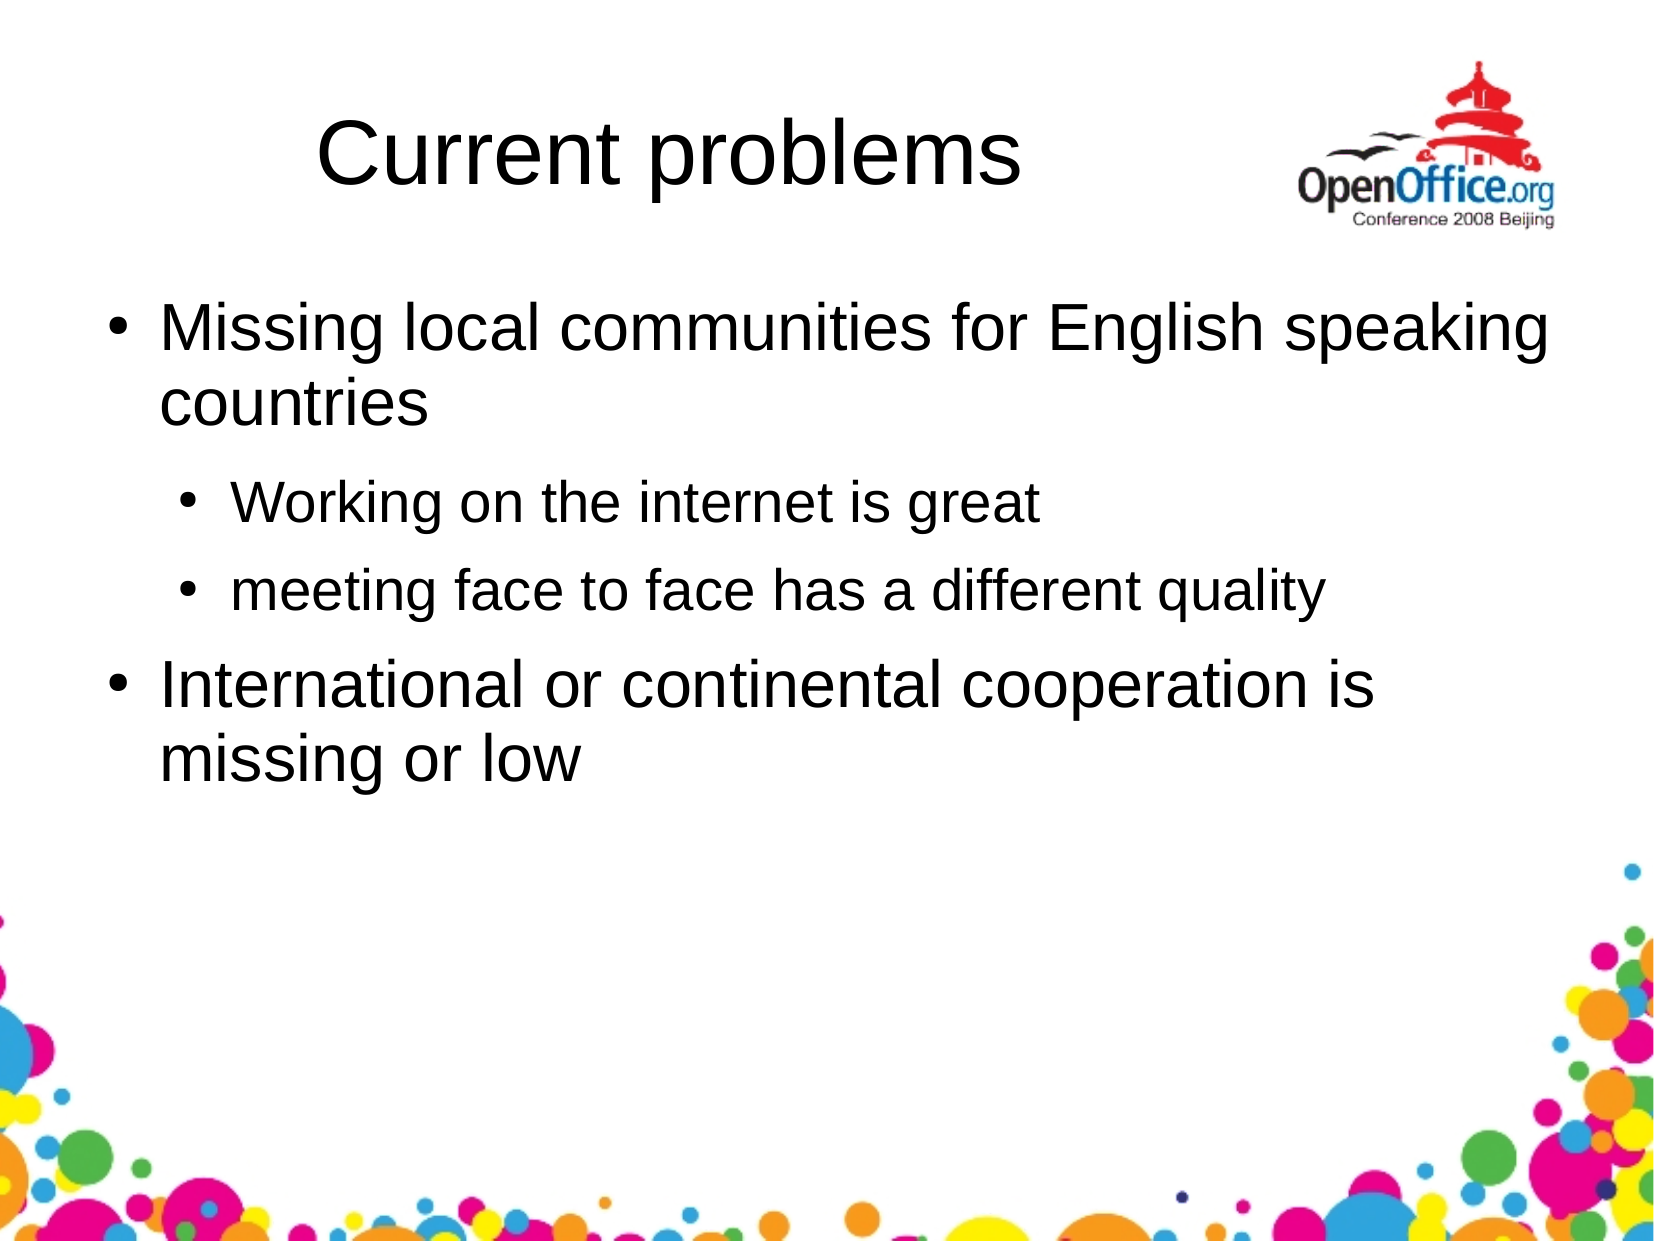

# Current problems
Missing local communities for English speaking countries
Working on the internet is great
meeting face to face has a different quality
International or continental cooperation is missing or low